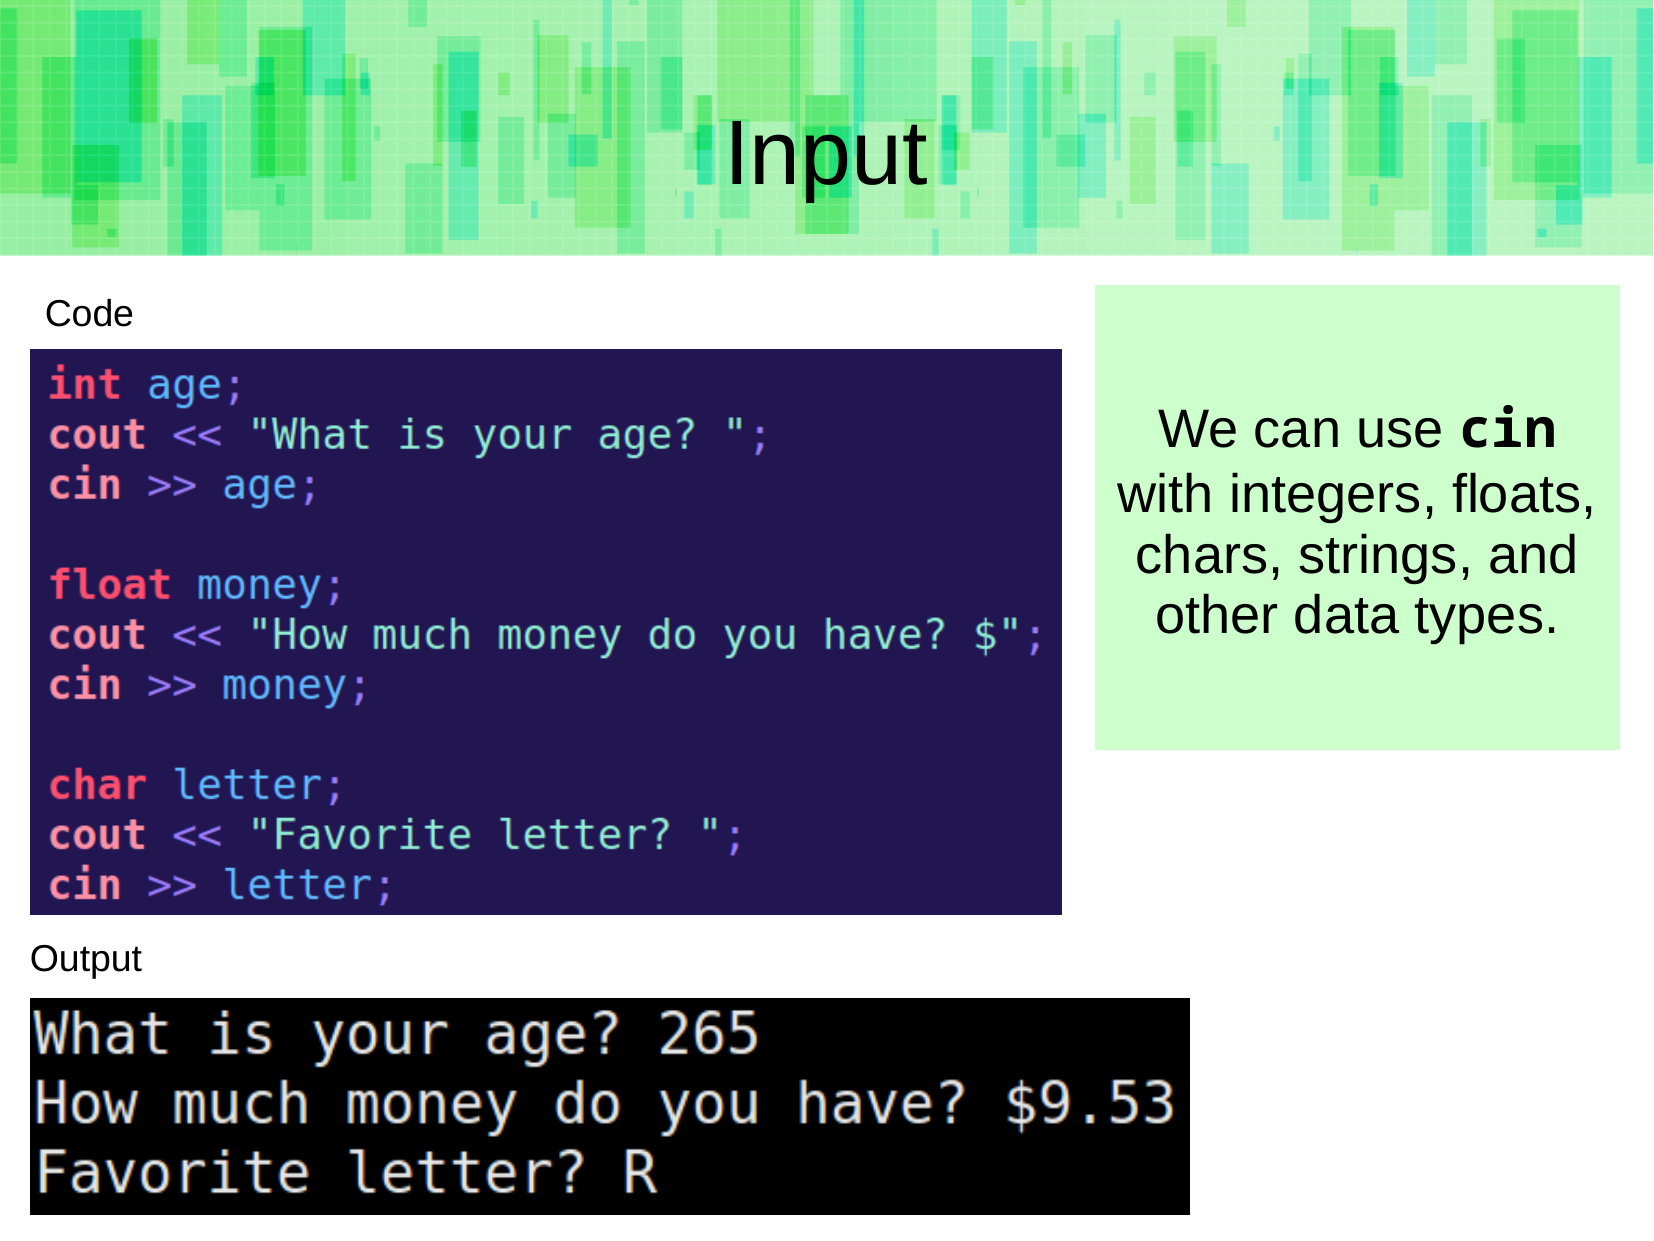

# Input
Code
We can use cin with integers, floats, chars, strings, and other data types.
Output